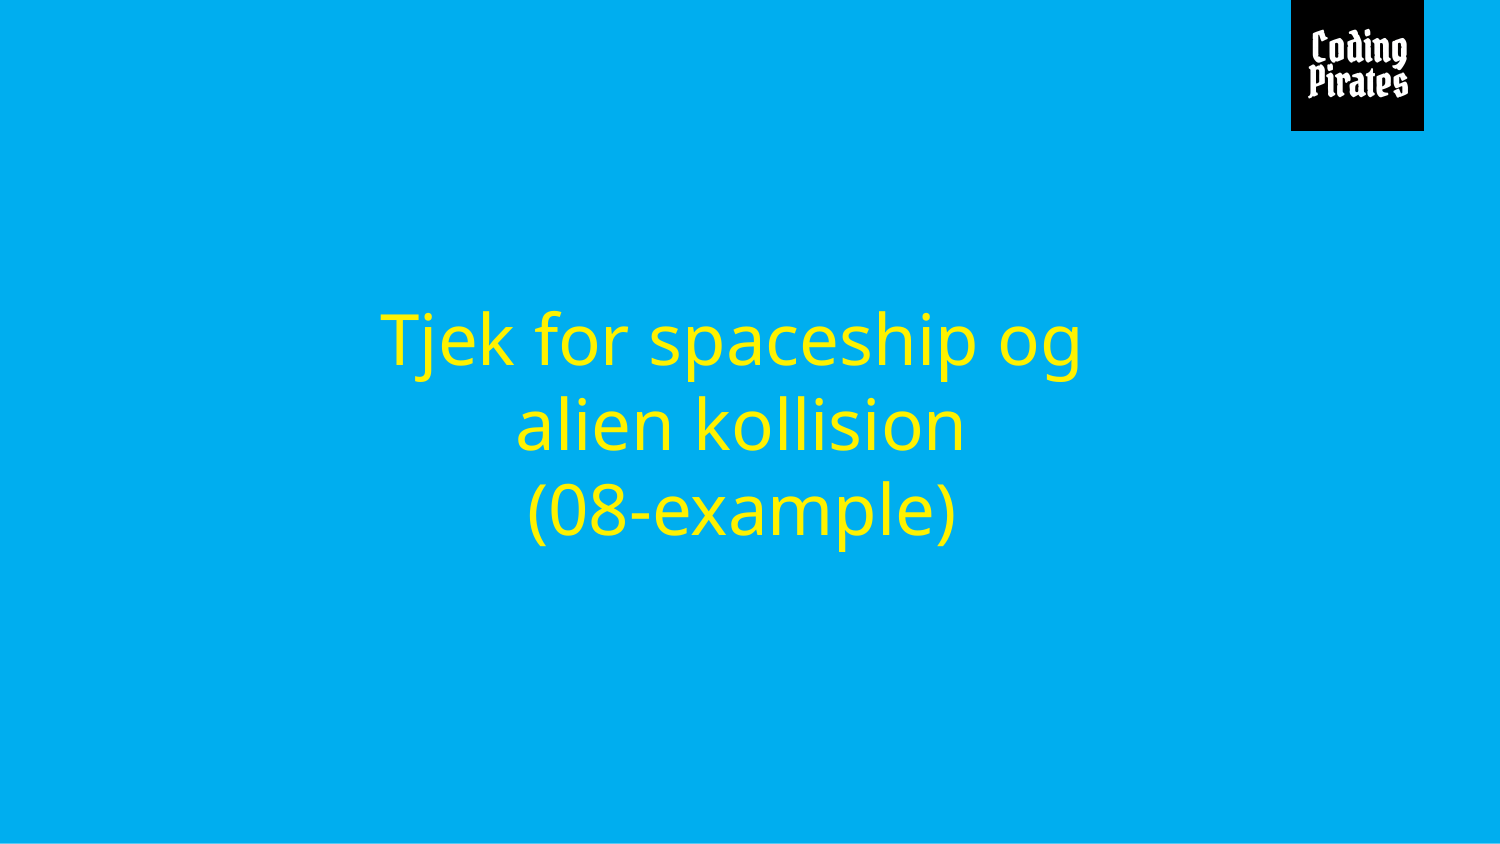

# Tjek for spaceship og alien kollision (08-example)